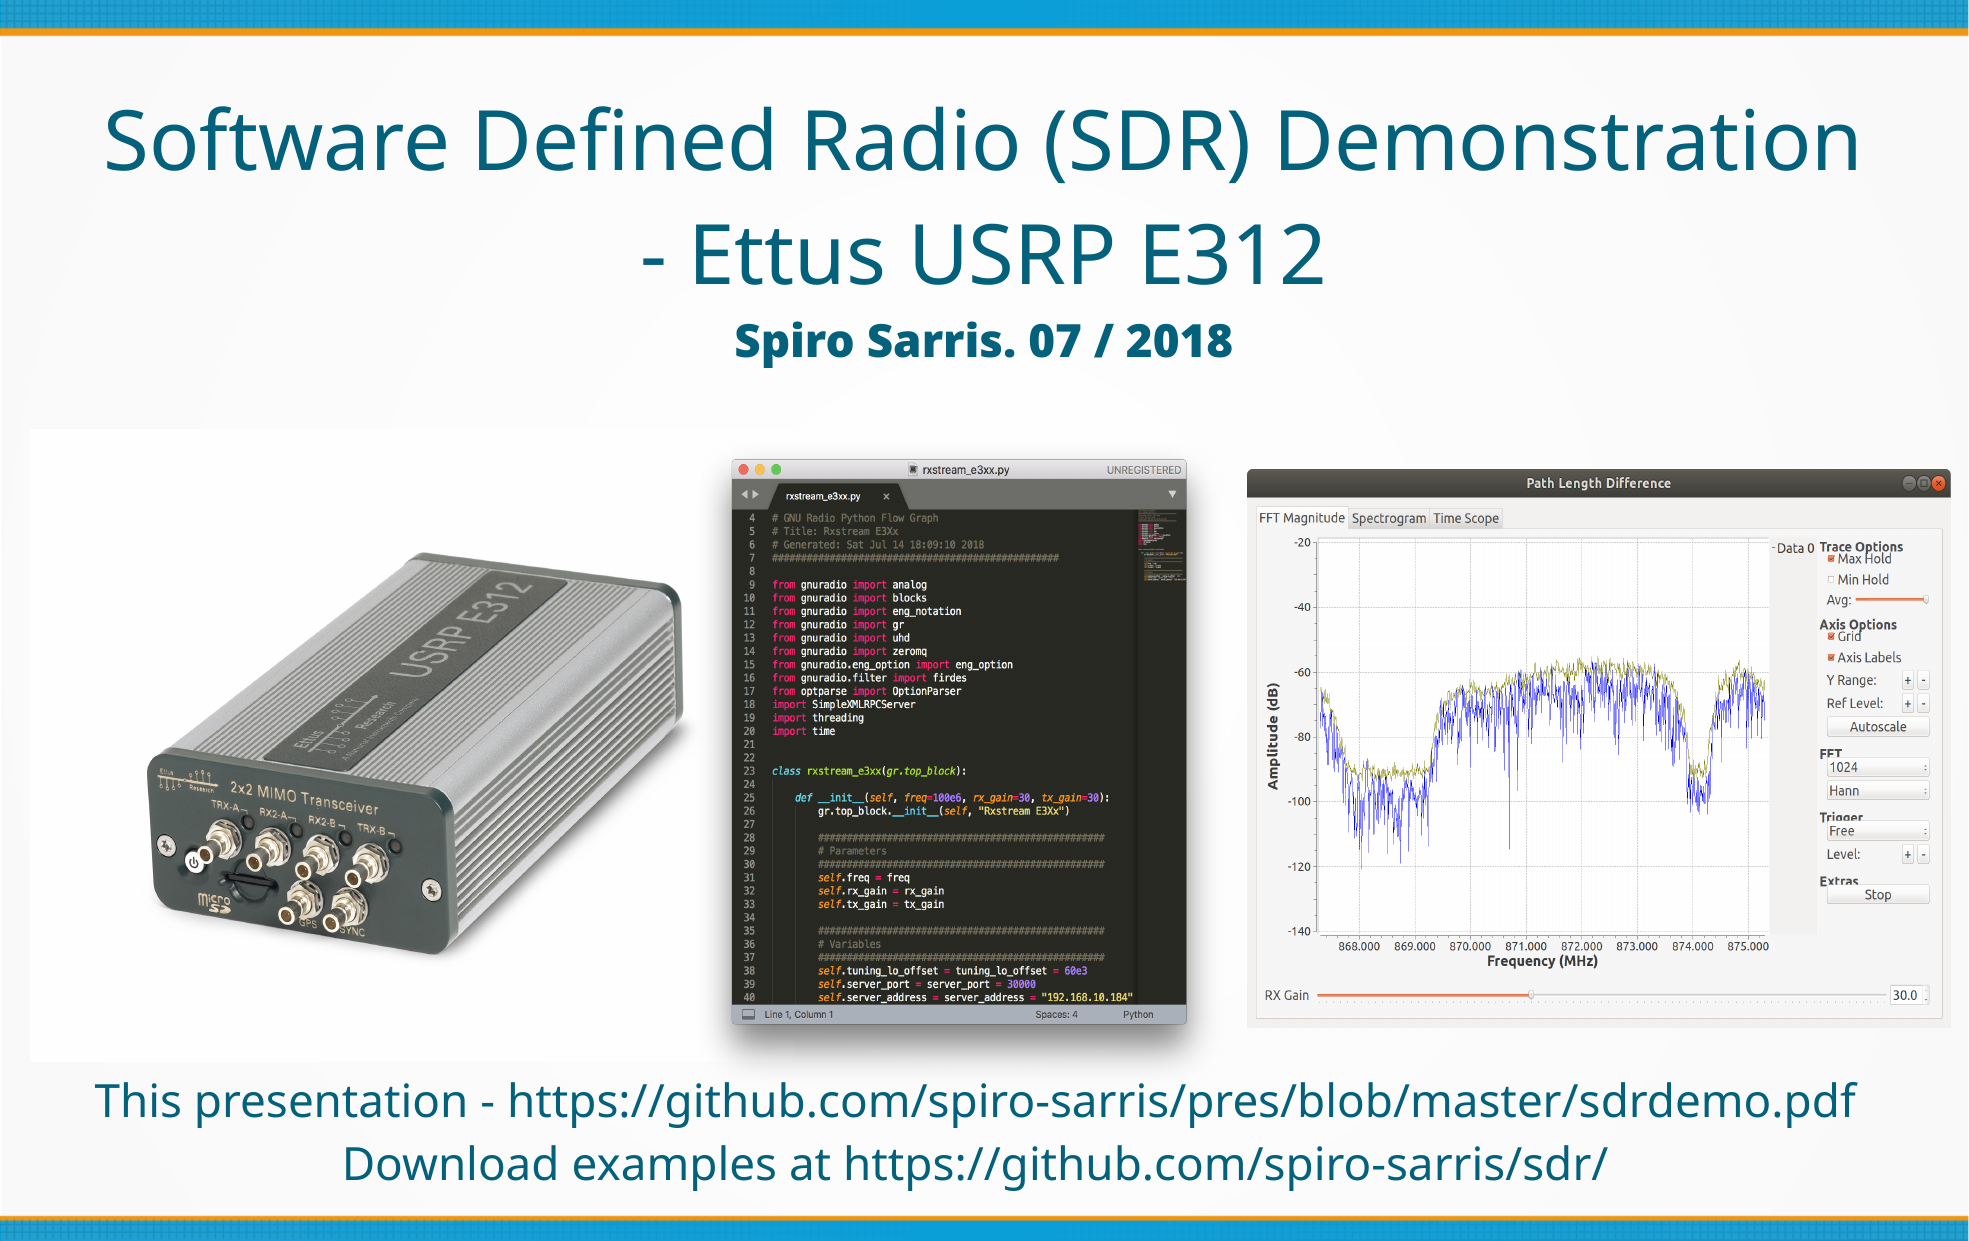

# Software Defined Radio (SDR) Demonstration - Ettus USRP E312
Spiro Sarris. 07 / 2018
This presentation - https://github.com/spiro-sarris/pres/blob/master/sdrdemo.pdf
Download examples at https://github.com/spiro-sarris/sdr/